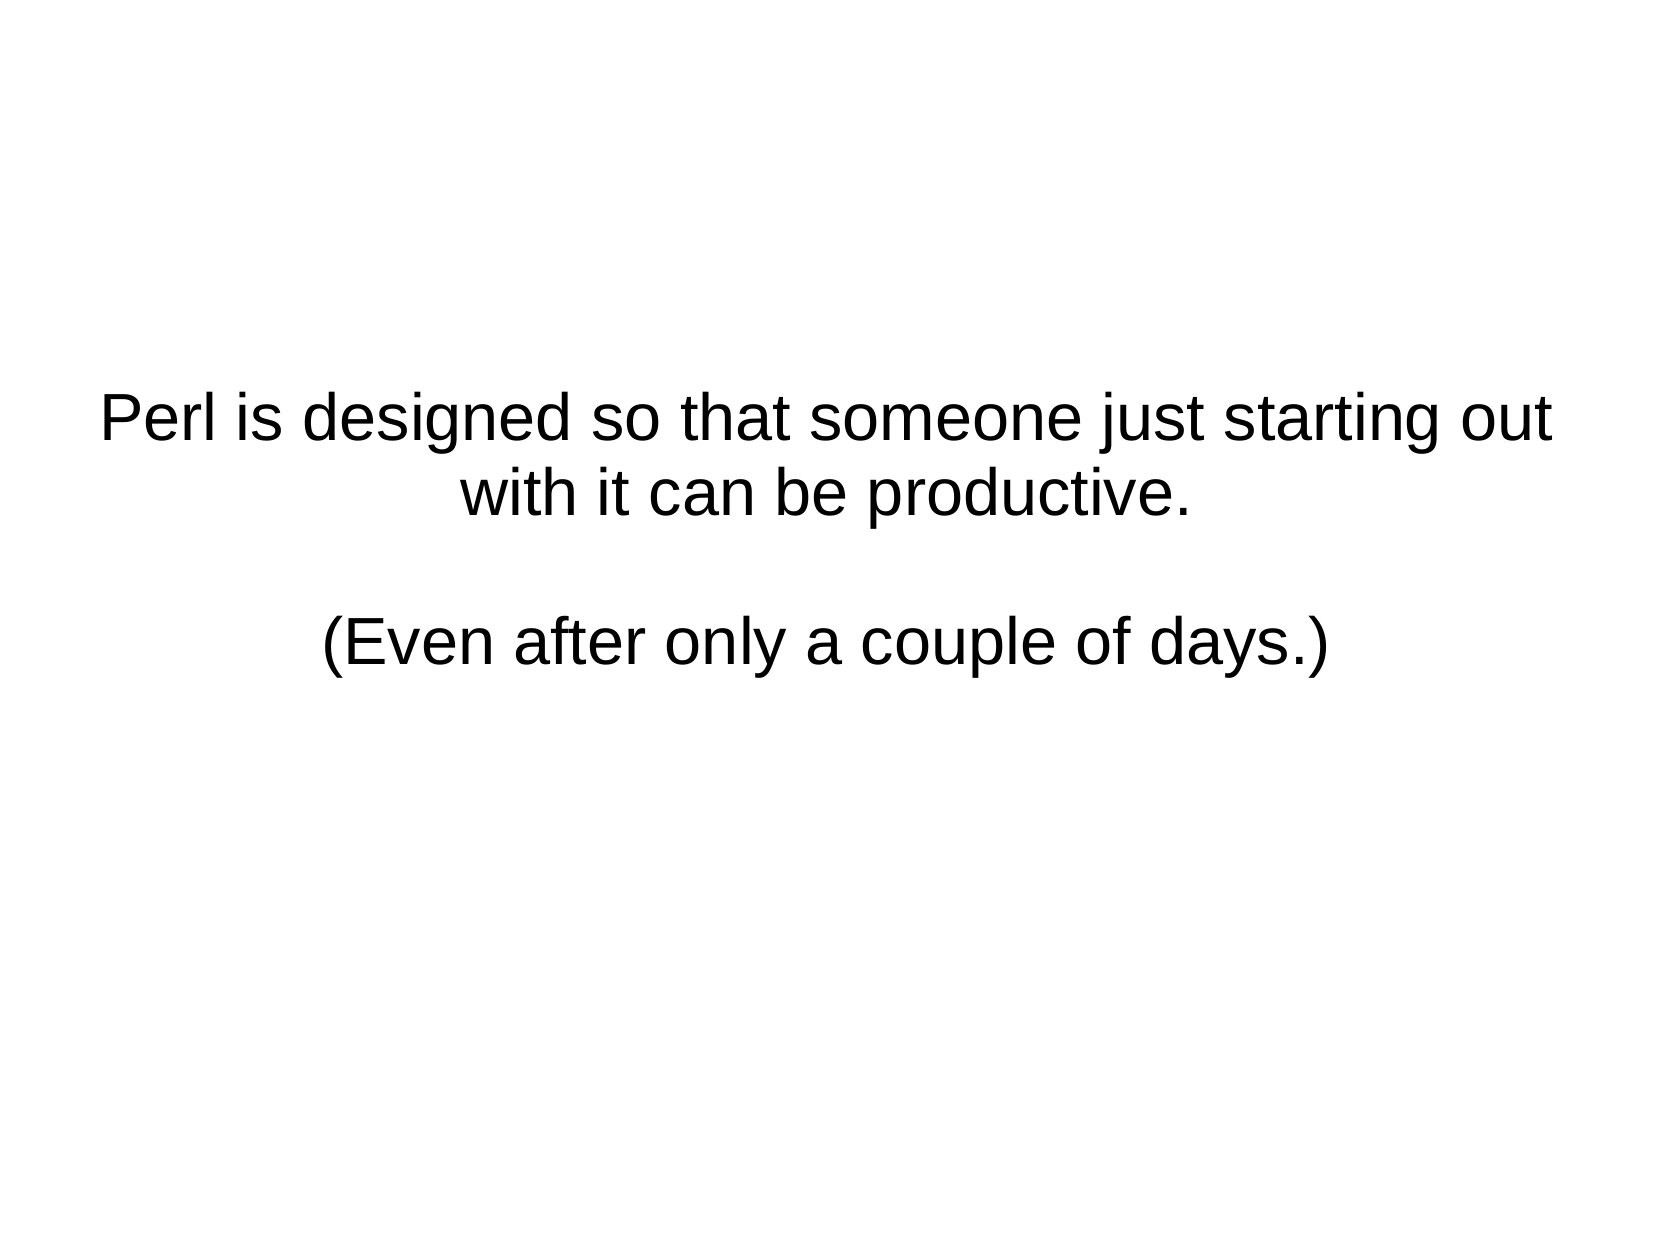

# Perl is designed so that someone just starting out with it can be productive.
(Even after only a couple of days.)